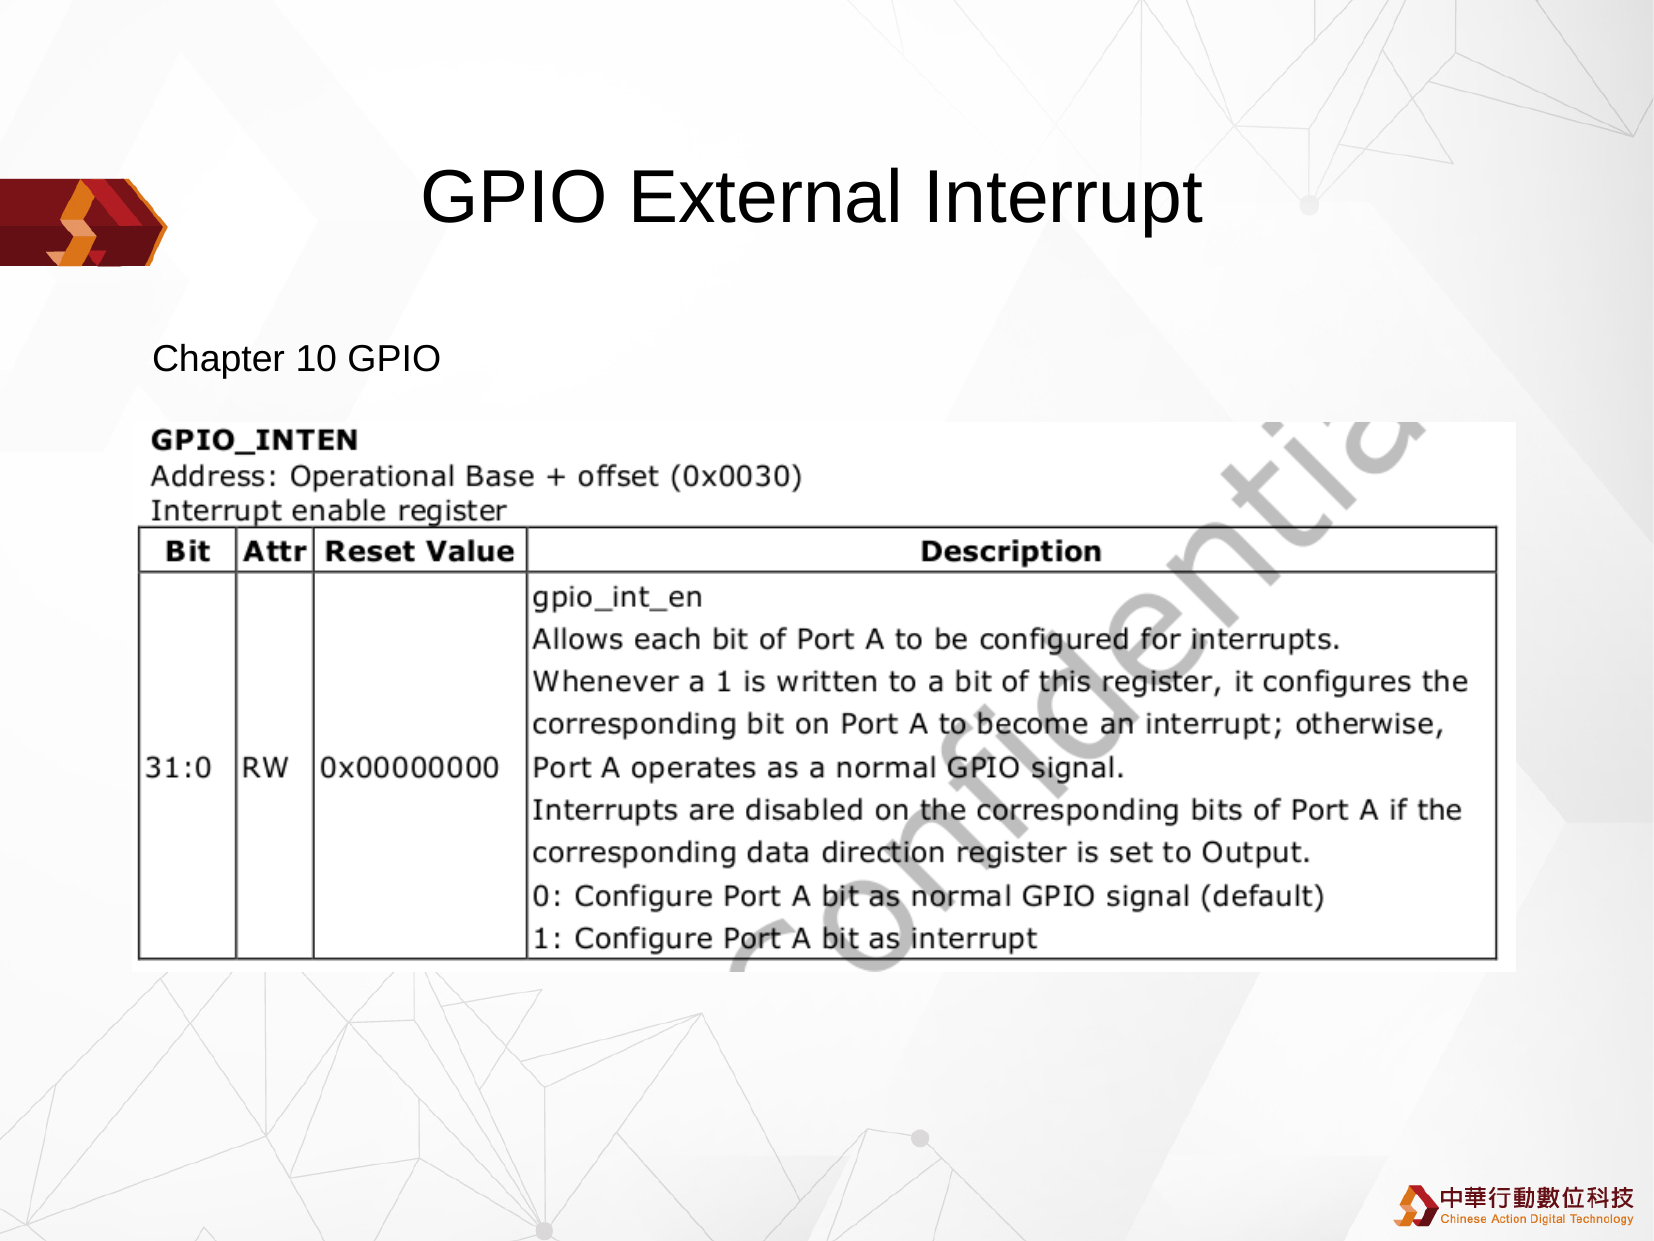

# GPIO External Interrupt
Chapter 10 GPIO